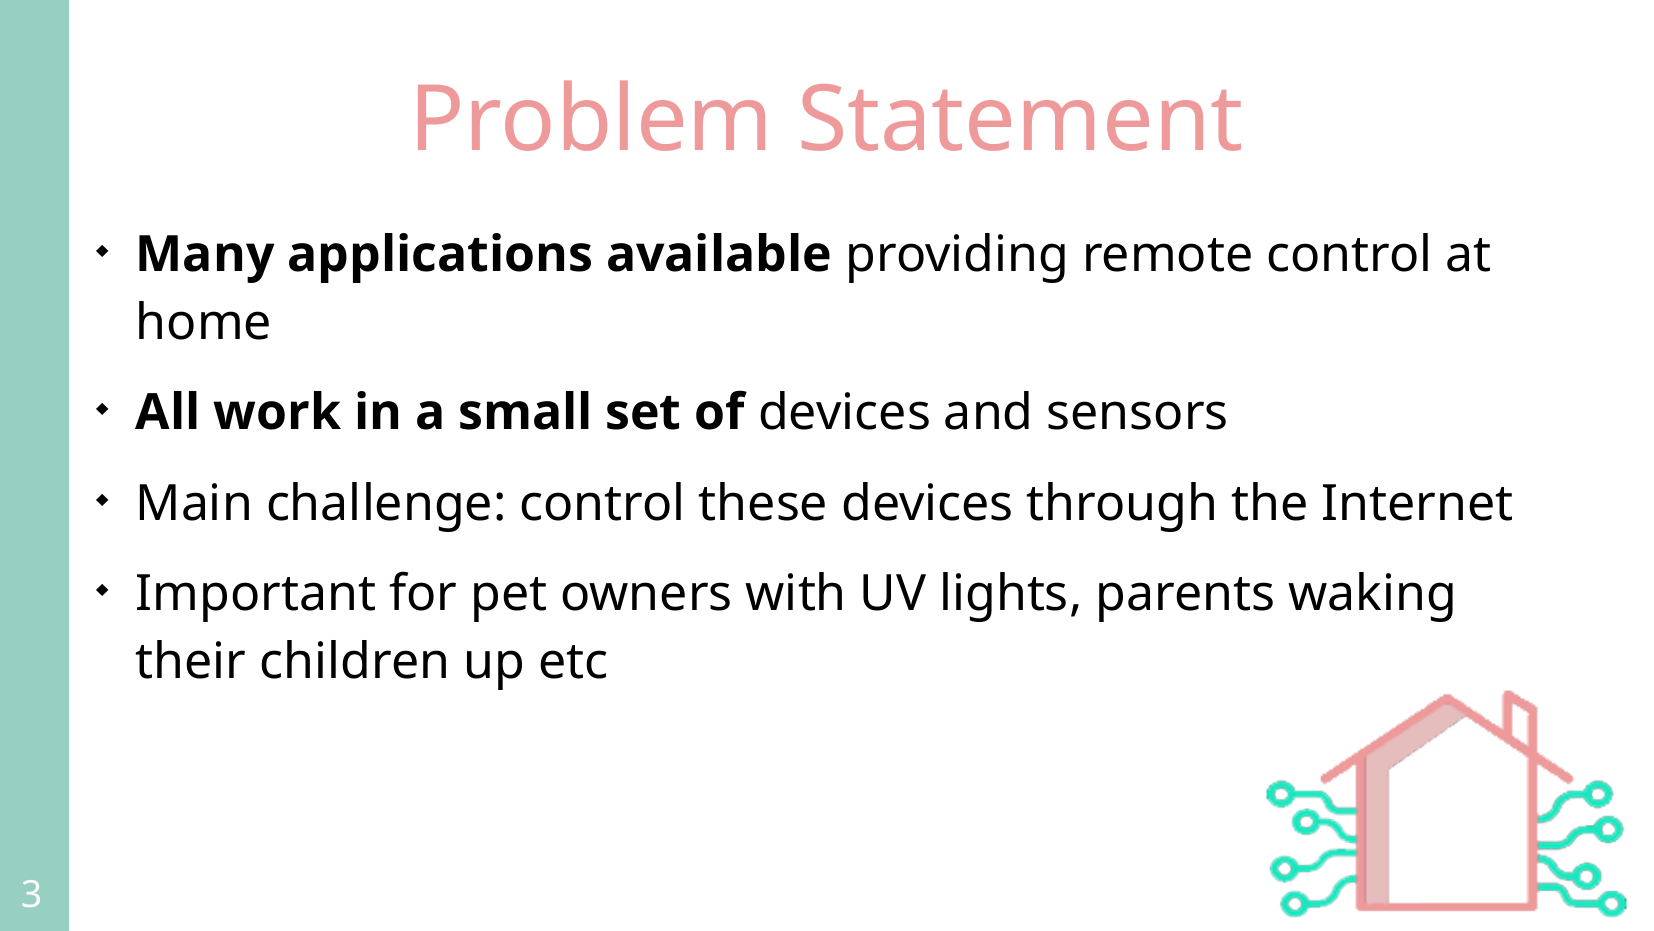

# Problem Statement
Many applications available providing remote control at home
All work in a small set of devices and sensors
Main challenge: control these devices through the Internet
Important for pet owners with UV lights, parents waking their children up etc